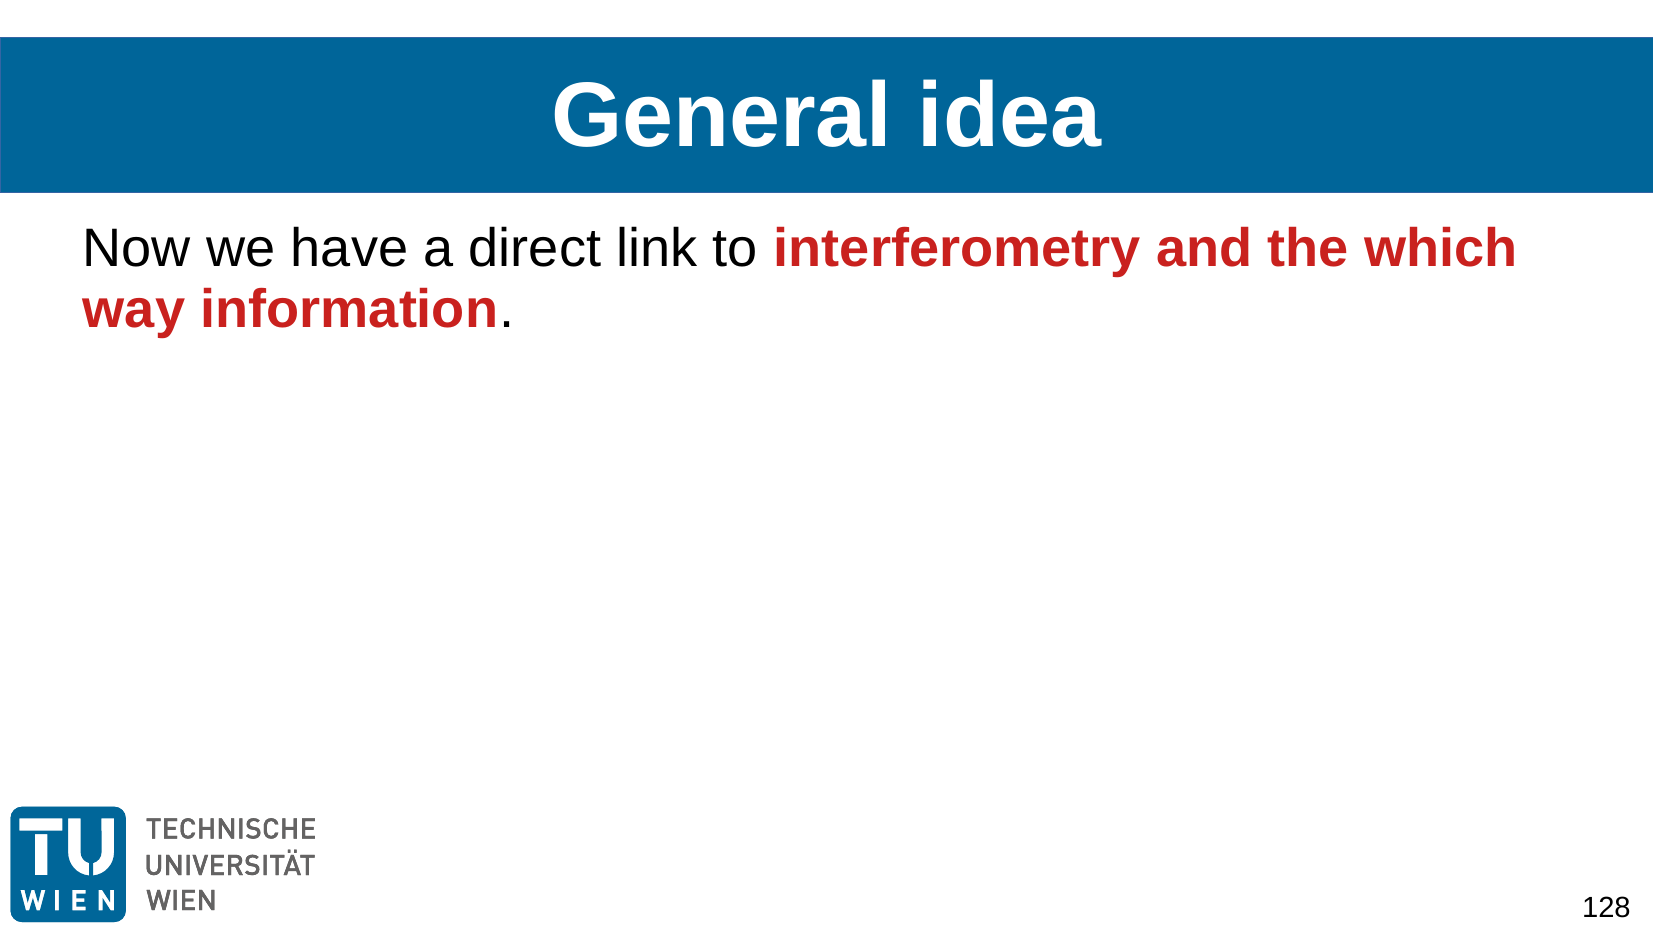

# General idea
Now we have a direct link to interferometry and the which way information.